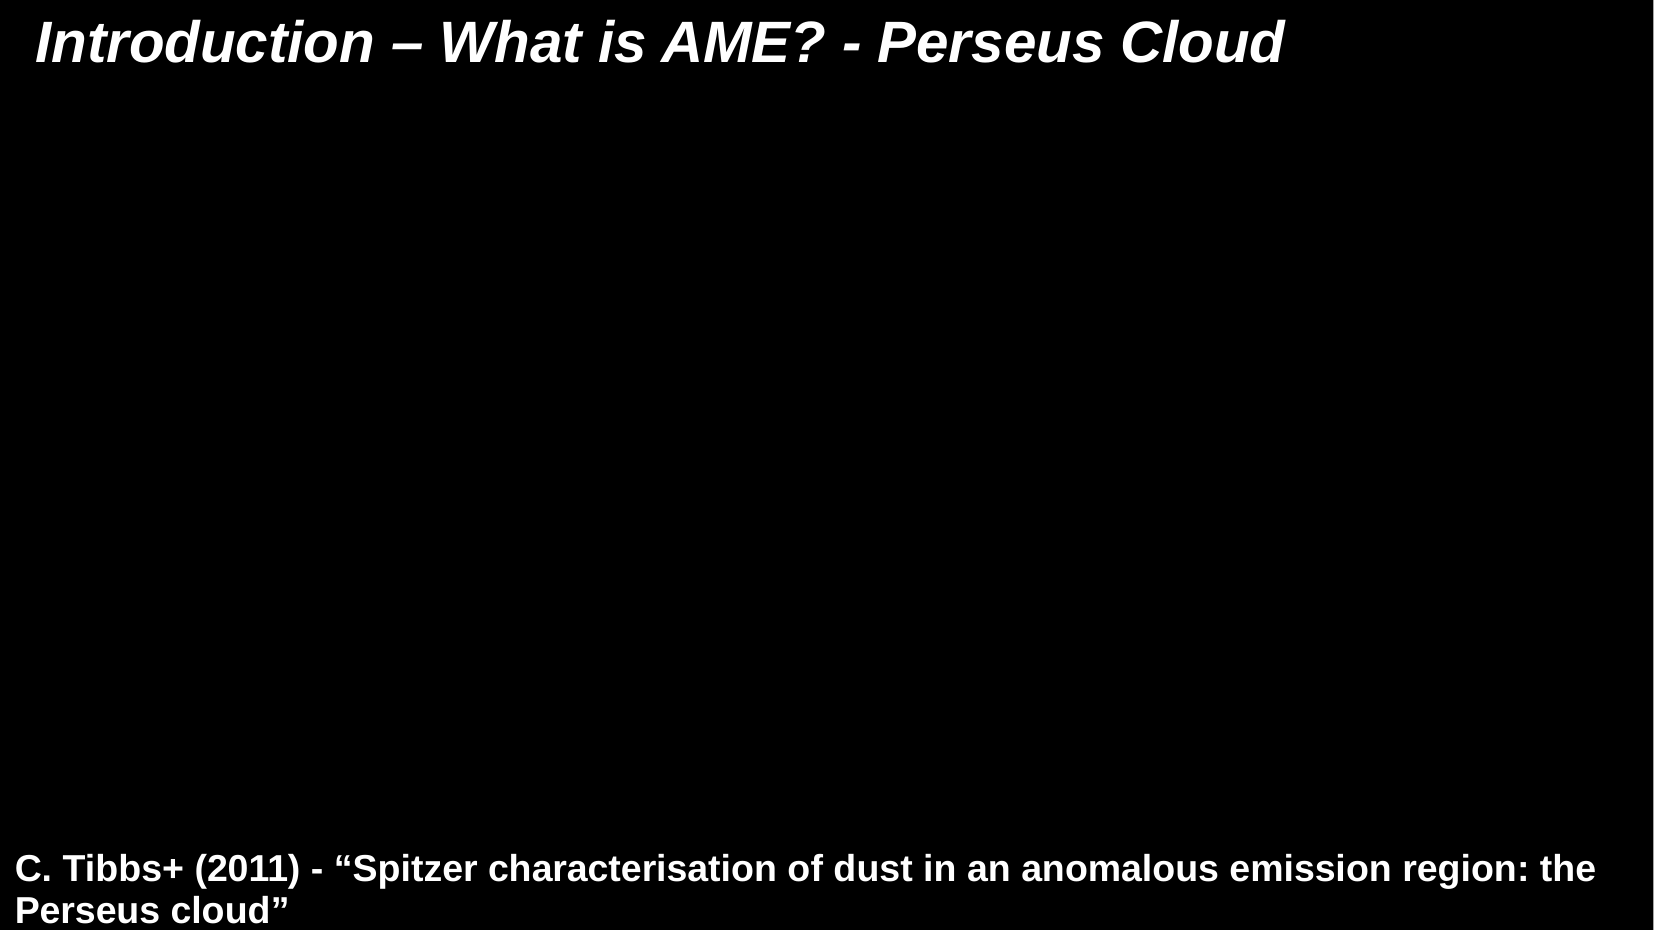

# Introduction – What is AME? - Perseus Cloud
C. Tibbs+ (2011) - “Spitzer characterisation of dust in an anomalous emission region: the Perseus cloud”